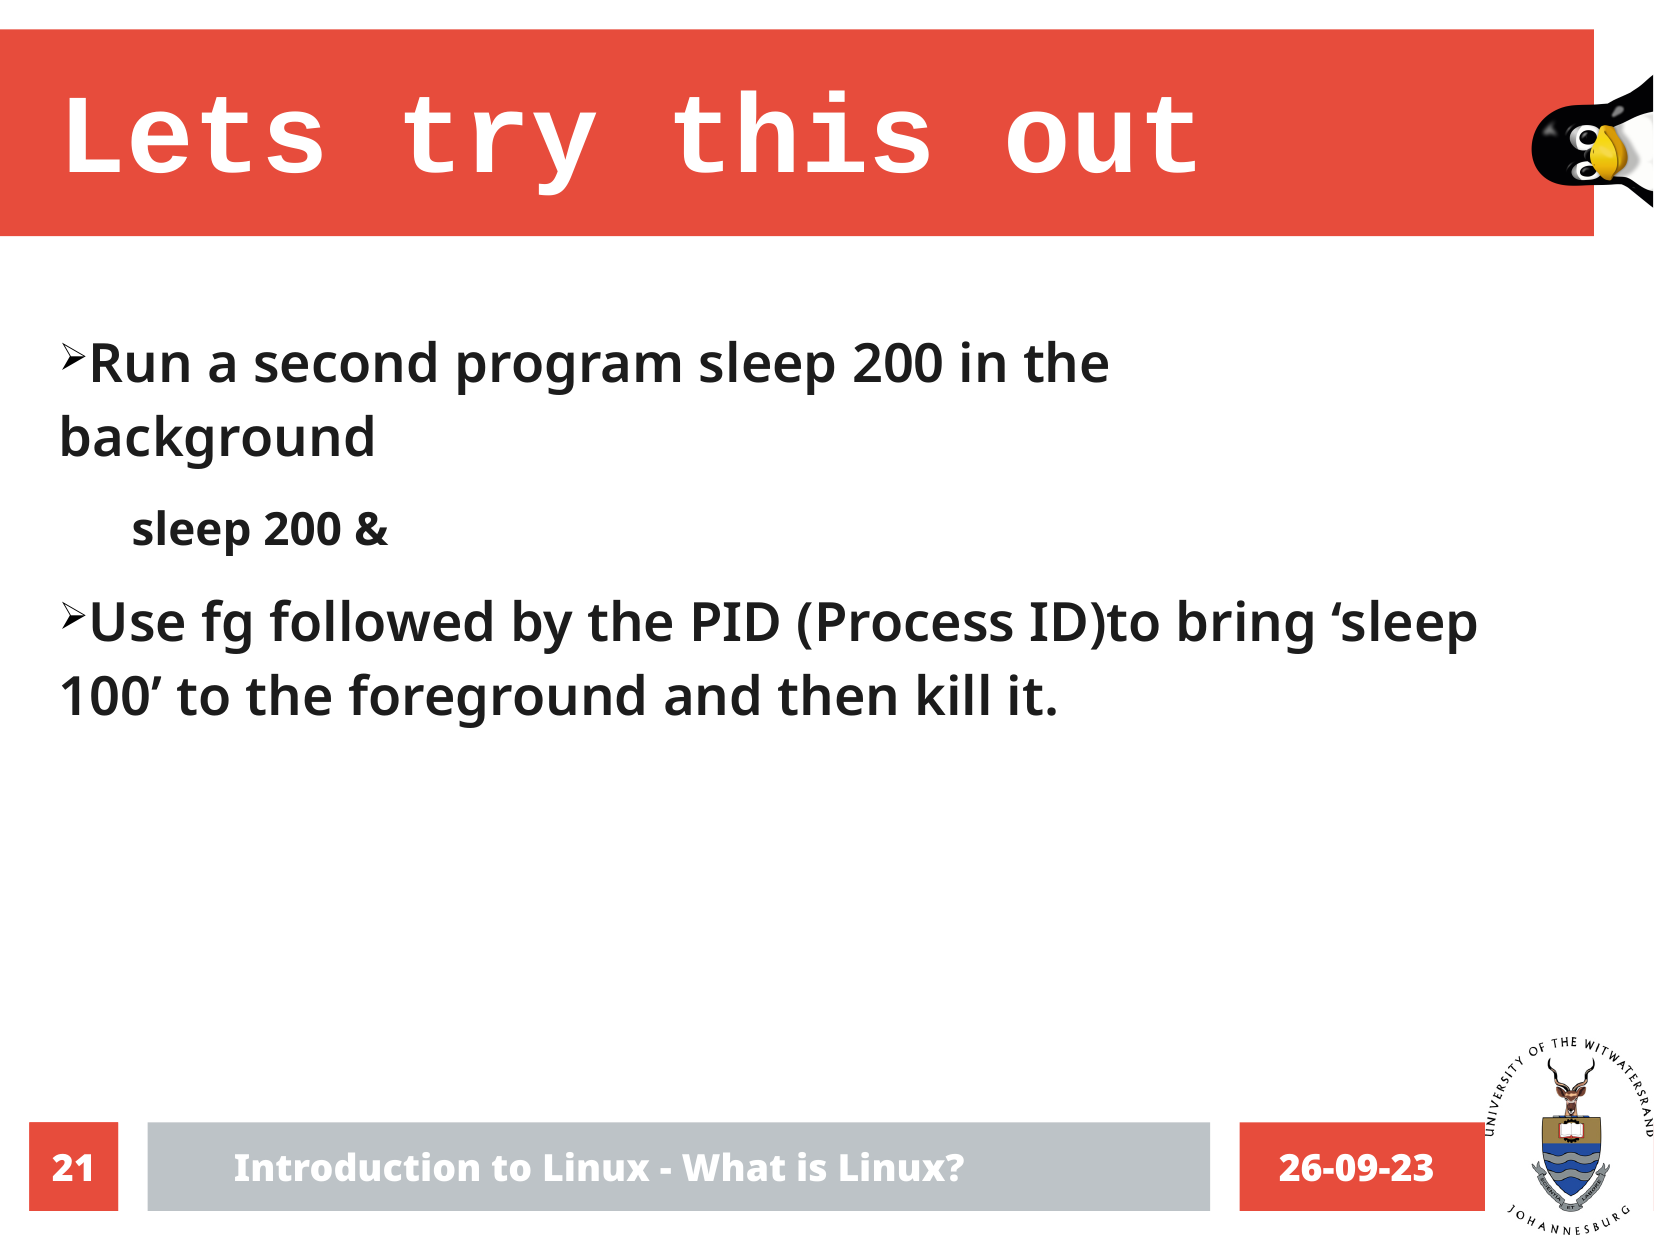

# Lets try this out
Run a second program sleep 200 in the background
sleep 200 &
Use fg followed by the PID (Process ID)to bring ‘sleep 100’ to the foreground and then kill it.
21
 Introduction to Linux - What is Linux?